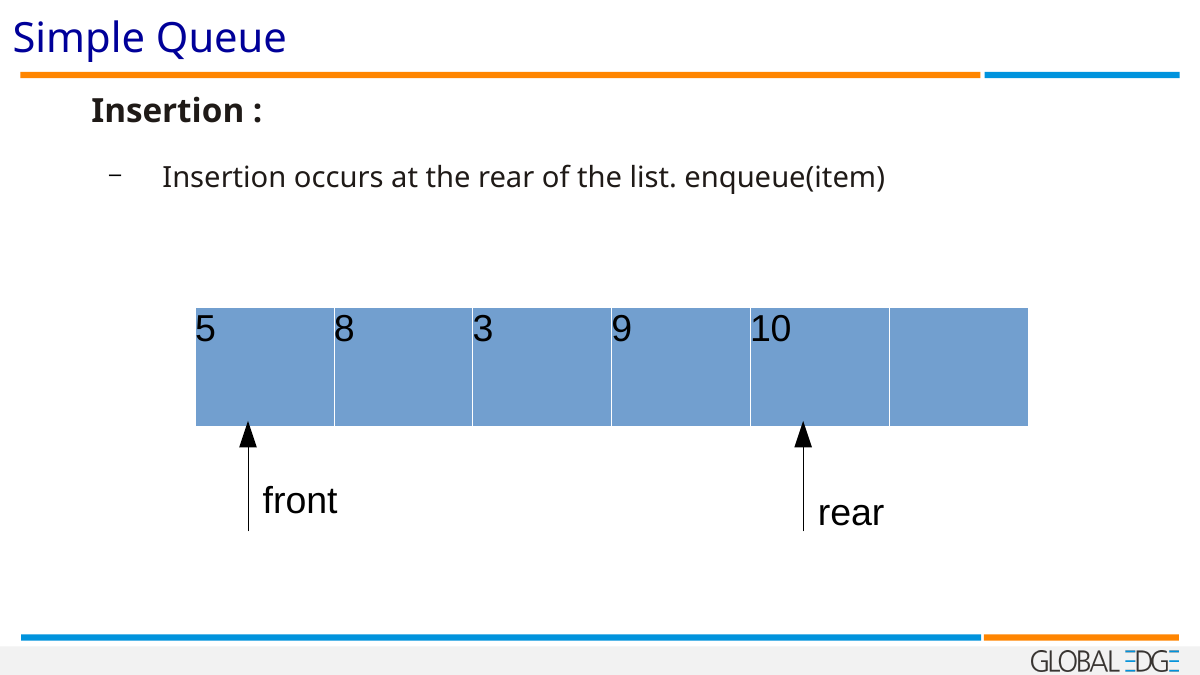

# Simple Queue
Insertion :
Insertion occurs at the rear of the list. enqueue(item)
| 5 | 8 | 3 | 9 | 10 | |
| --- | --- | --- | --- | --- | --- |
front
rear